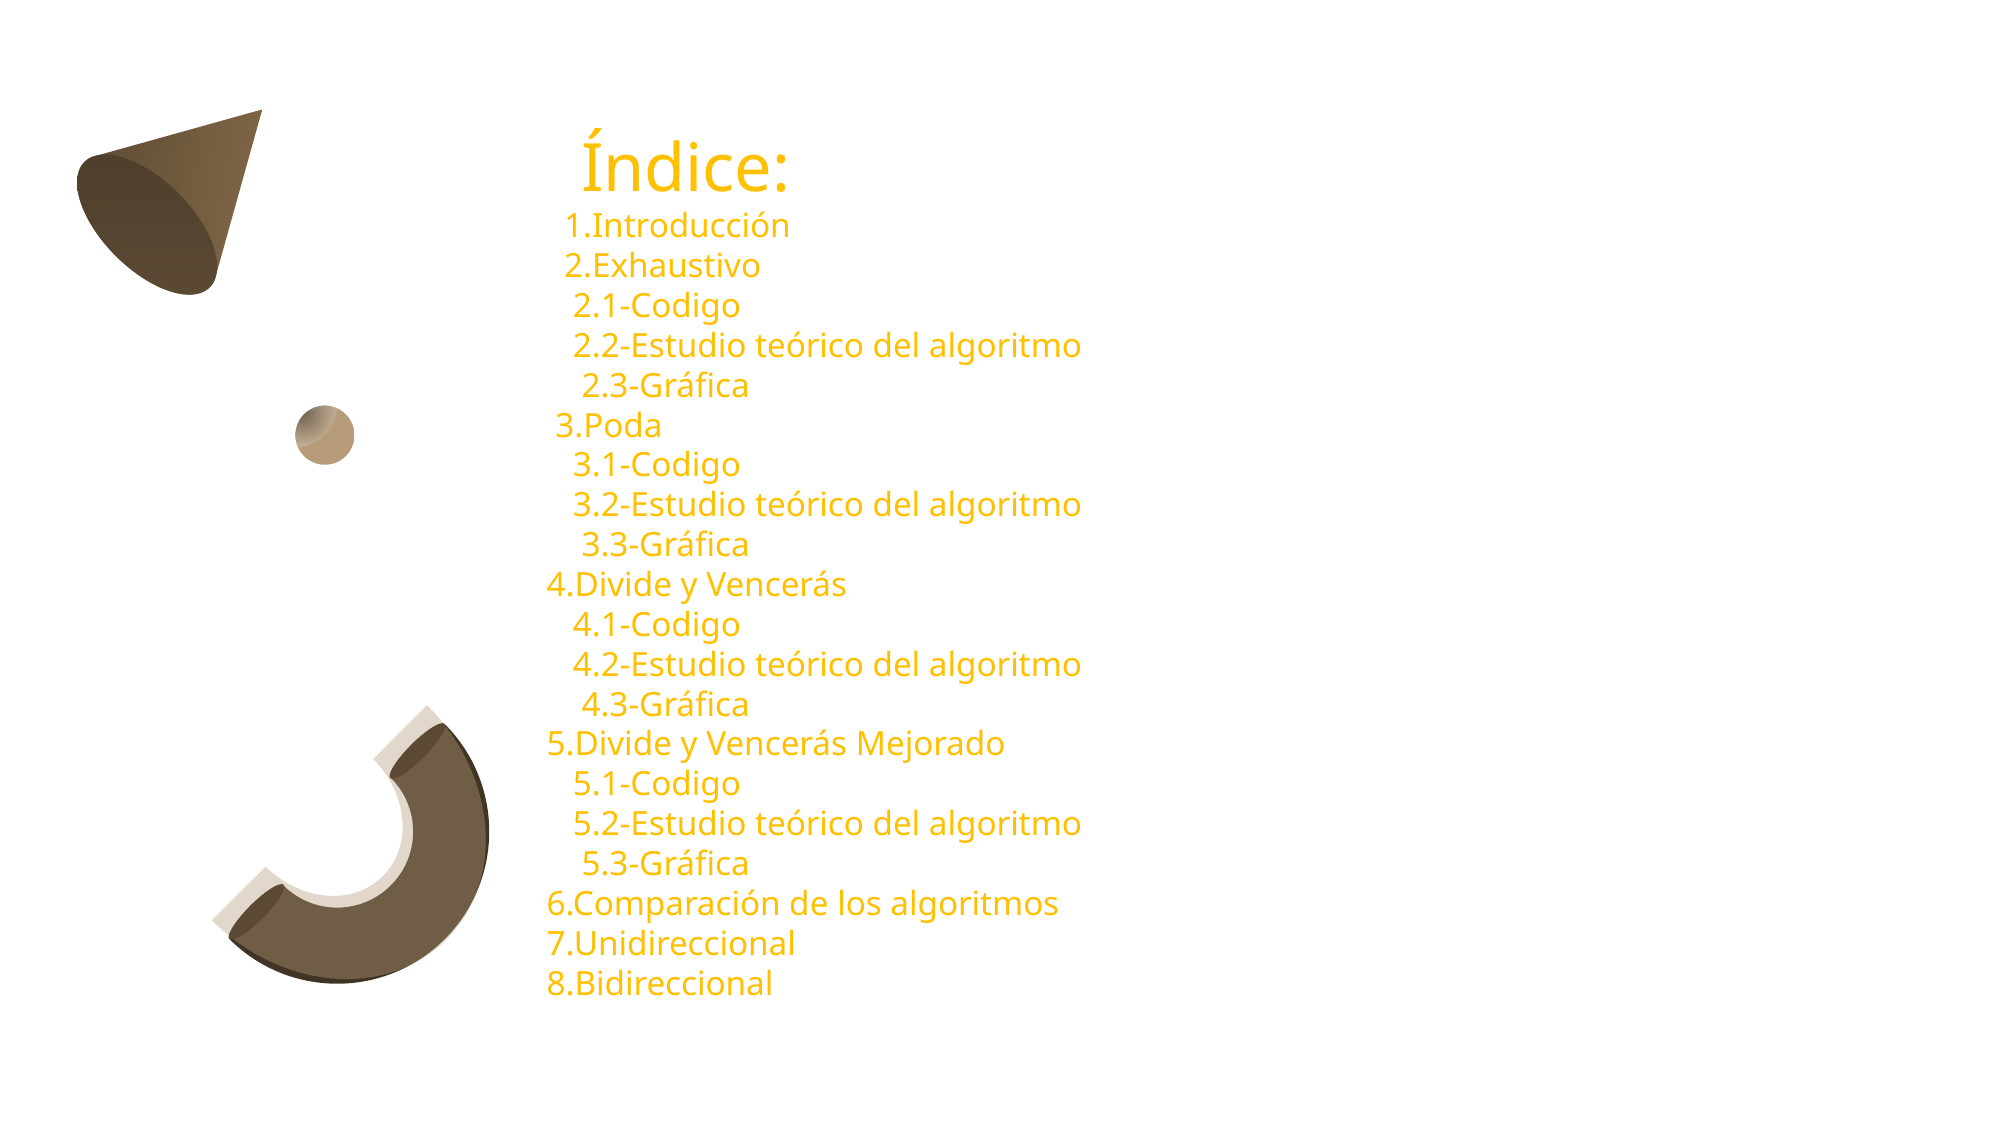

# Índice: 1.Introducción 2.Exhaustivo 2.1-Codigo 2.2-Estudio teórico del algoritmo 2.3-Gráfica 3.Poda 3.1-Codigo 3.2-Estudio teórico del algoritmo 3.3-Gráfica 4.Divide y Vencerás 4.1-Codigo 4.2-Estudio teórico del algoritmo 4.3-Gráfica 5.Divide y Vencerás Mejorado 5.1-Codigo 5.2-Estudio teórico del algoritmo 5.3-Gráfica 6.Comparación de los algoritmos 7.Unidireccional 8.Bidireccional